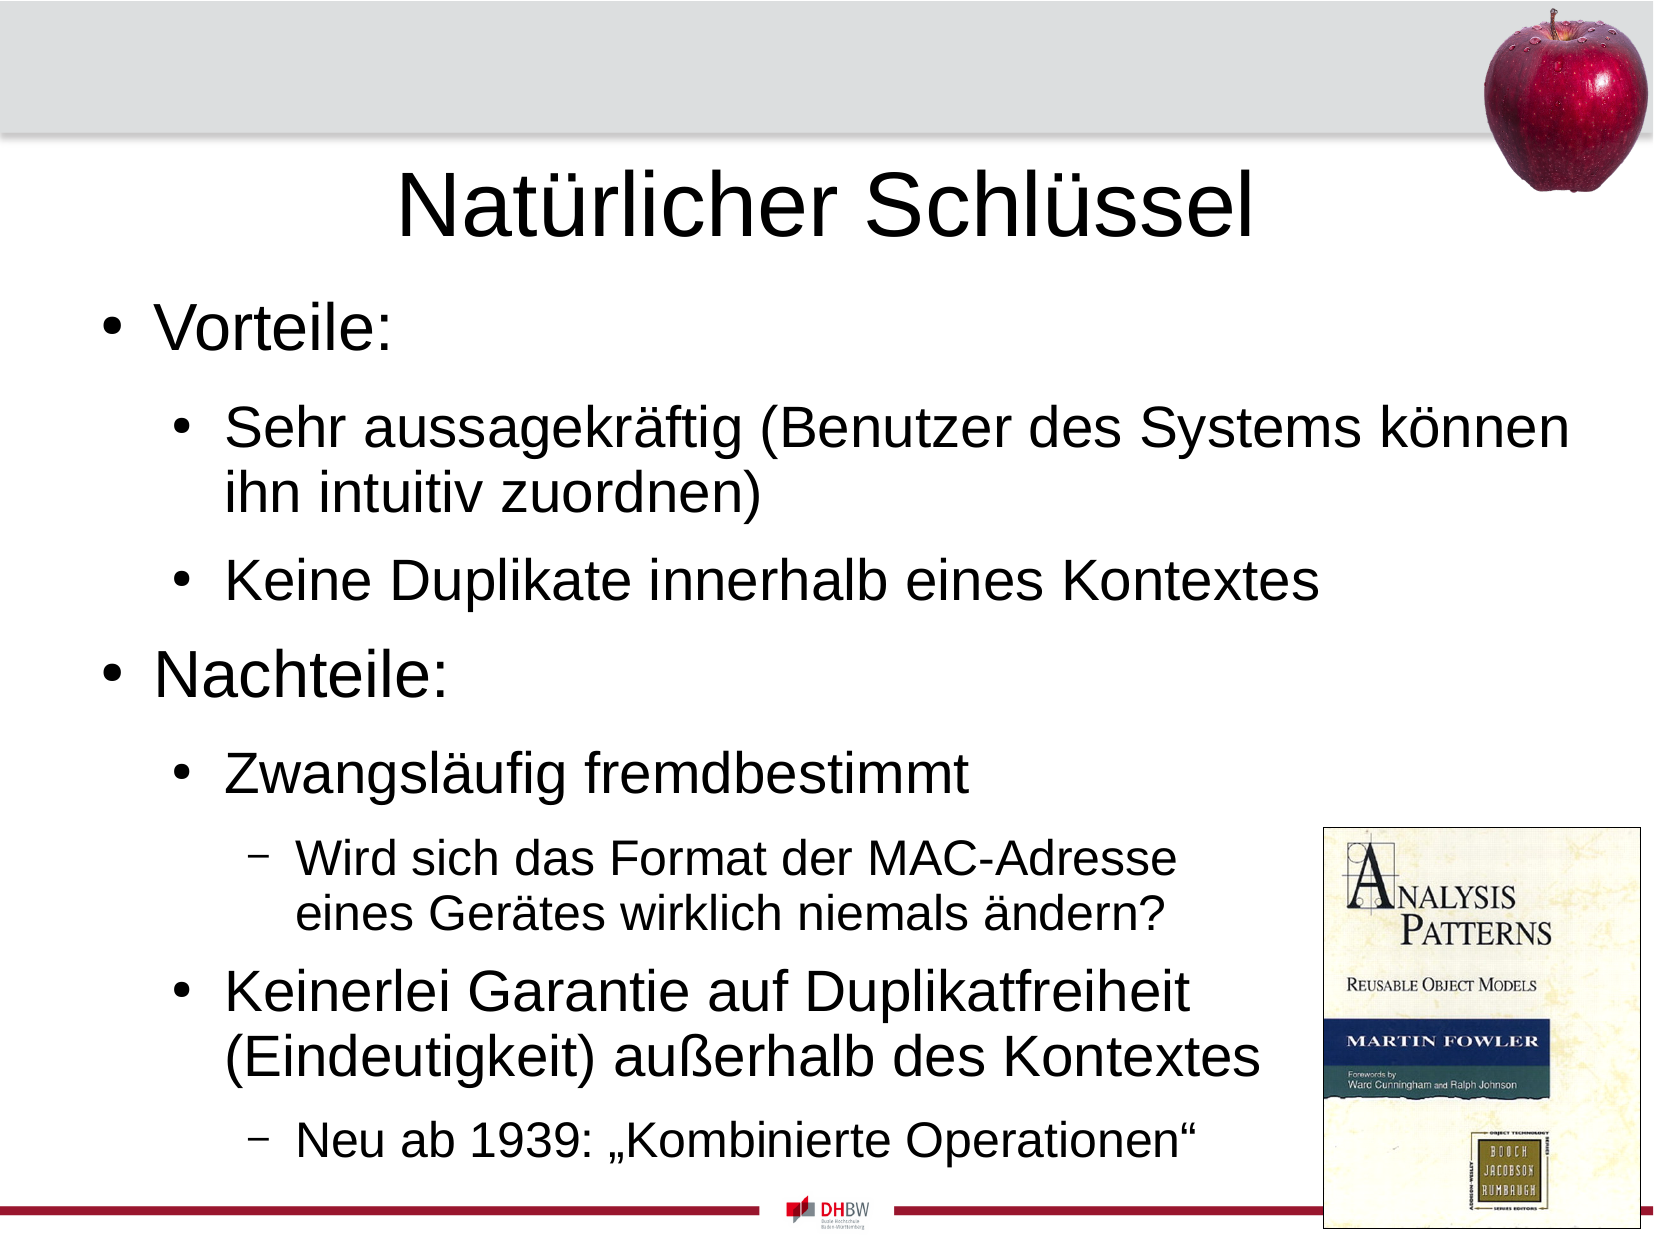

Natürlicher Schlüssel
# Vorteile:
Sehr aussagekräftig (Benutzer des Systems können ihn intuitiv zuordnen)
Keine Duplikate innerhalb eines Kontextes
Nachteile:
Zwangsläufig fremdbestimmt
Wird sich das Format der MAC-Adresse
eines Gerätes wirklich niemals ändern?
Keinerlei Garantie auf Duplikatfreiheit
(Eindeutigkeit) außerhalb des Kontextes
Neu ab 1939: „Kombinierte Operationen“